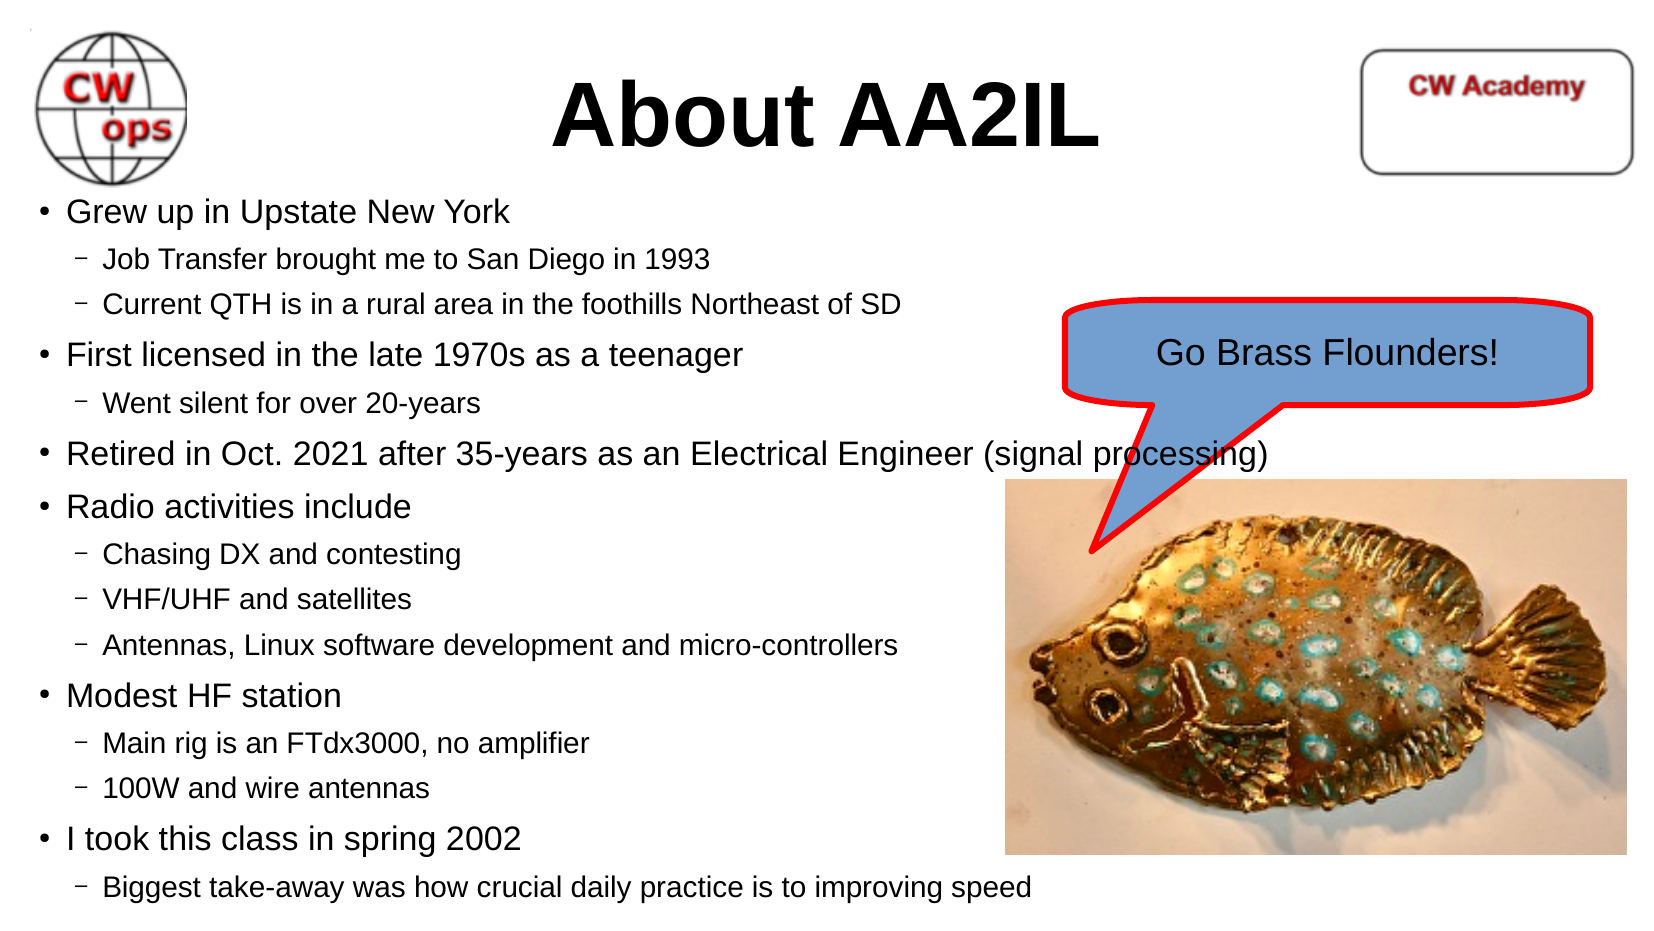

# About AA2IL
Grew up in Upstate New York
Job Transfer brought me to San Diego in 1993
Current QTH is in a rural area in the foothills Northeast of SD
First licensed in the late 1970s as a teenager
Went silent for over 20-years
Retired in Oct. 2021 after 35-years as an Electrical Engineer (signal processing)
Radio activities include
Chasing DX and contesting
VHF/UHF and satellites
Antennas, Linux software development and micro-controllers
Modest HF station
Main rig is an FTdx3000, no amplifier
100W and wire antennas
I took this class in spring 2002
Biggest take-away was how crucial daily practice is to improving speed
Go Brass Flounders!